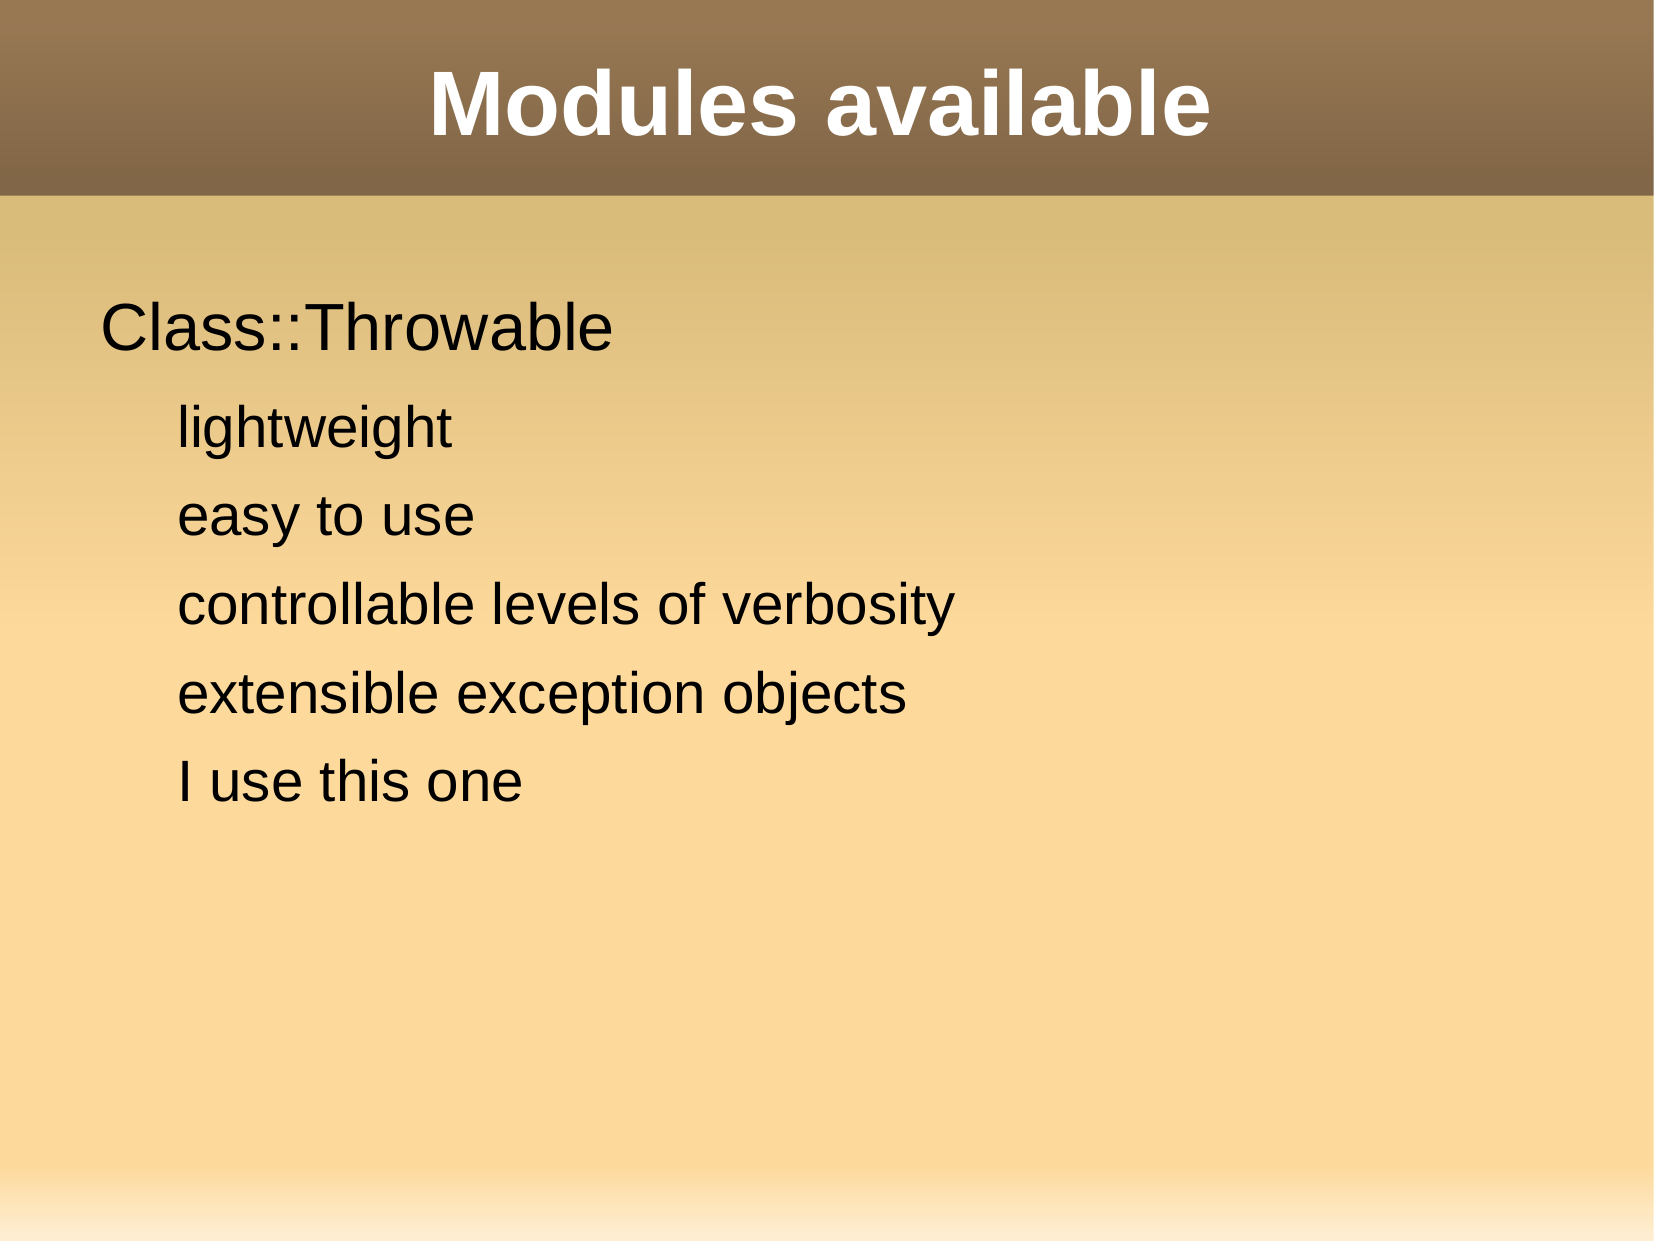

# Modules available
Class::Throwable
lightweight
easy to use
controllable levels of verbosity
extensible exception objects
I use this one